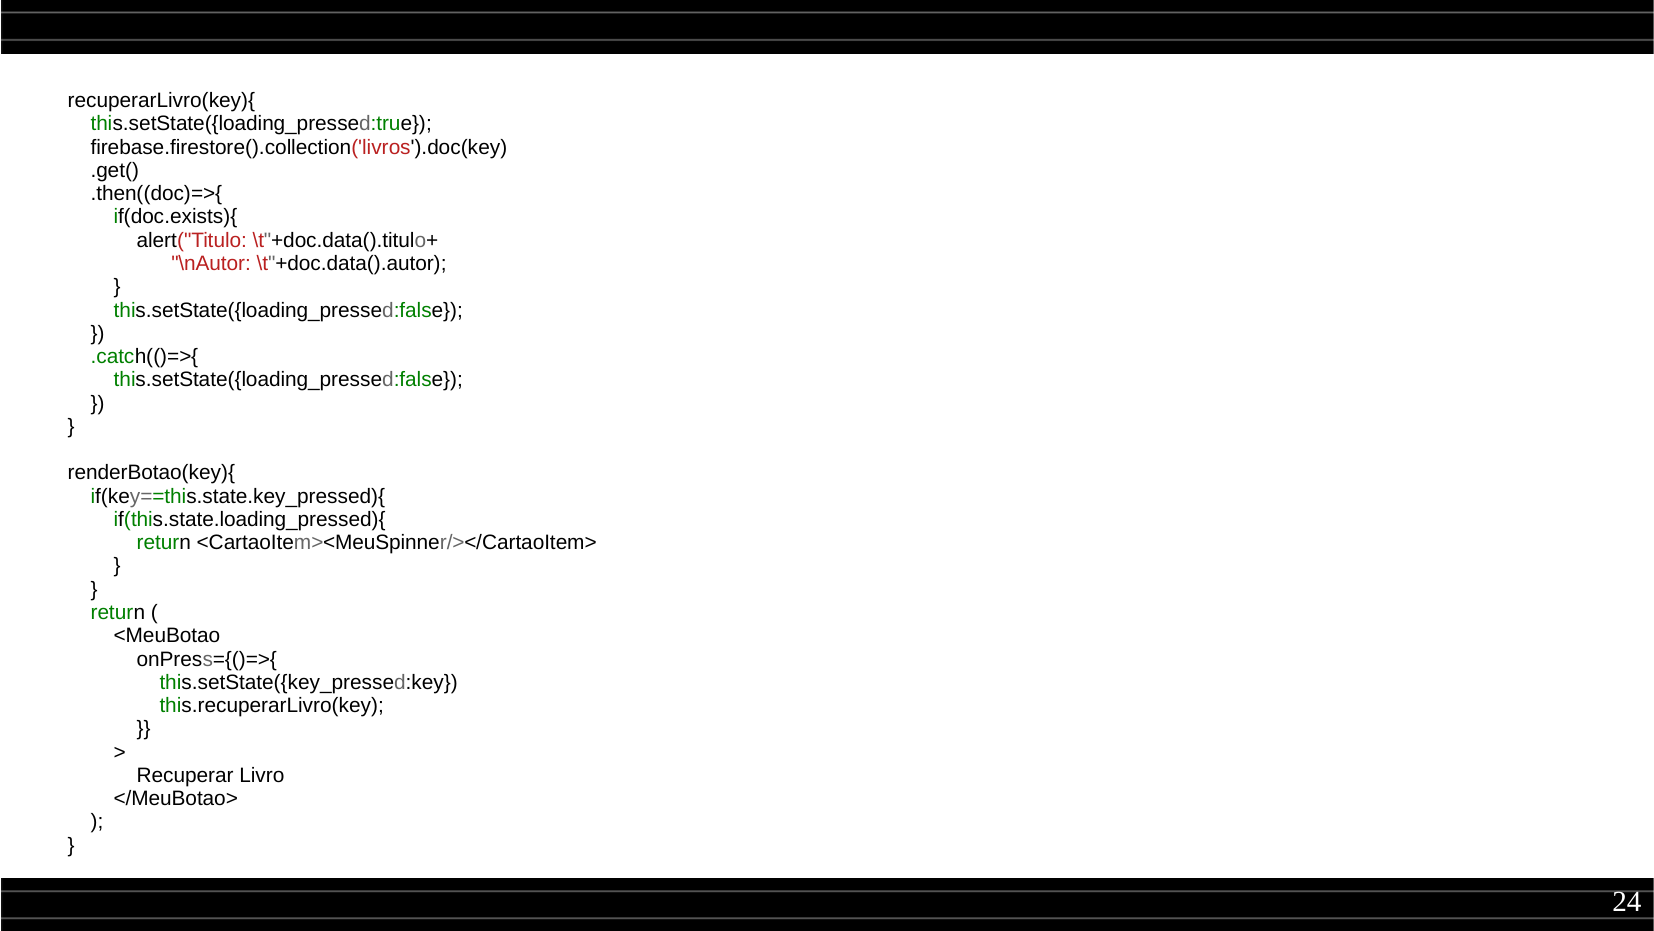

recuperarLivro(key){
 this.setState({loading_pressed:true});
 firebase.firestore().collection('livros').doc(key)
 .get()
 .then((doc)=>{
 if(doc.exists){
 alert("Titulo: \t"+doc.data().titulo+
 "\nAutor: \t"+doc.data().autor);
 }
 this.setState({loading_pressed:false});
 })
 .catch(()=>{
 this.setState({loading_pressed:false});
 })
 }
 renderBotao(key){
 if(key==this.state.key_pressed){
 if(this.state.loading_pressed){
 return <CartaoItem><MeuSpinner/></CartaoItem>
 }
 }
 return (
 <MeuBotao
 onPress={()=>{
 this.setState({key_pressed:key})
 this.recuperarLivro(key);
 }}
 >
 Recuperar Livro
 </MeuBotao>
 );
 }